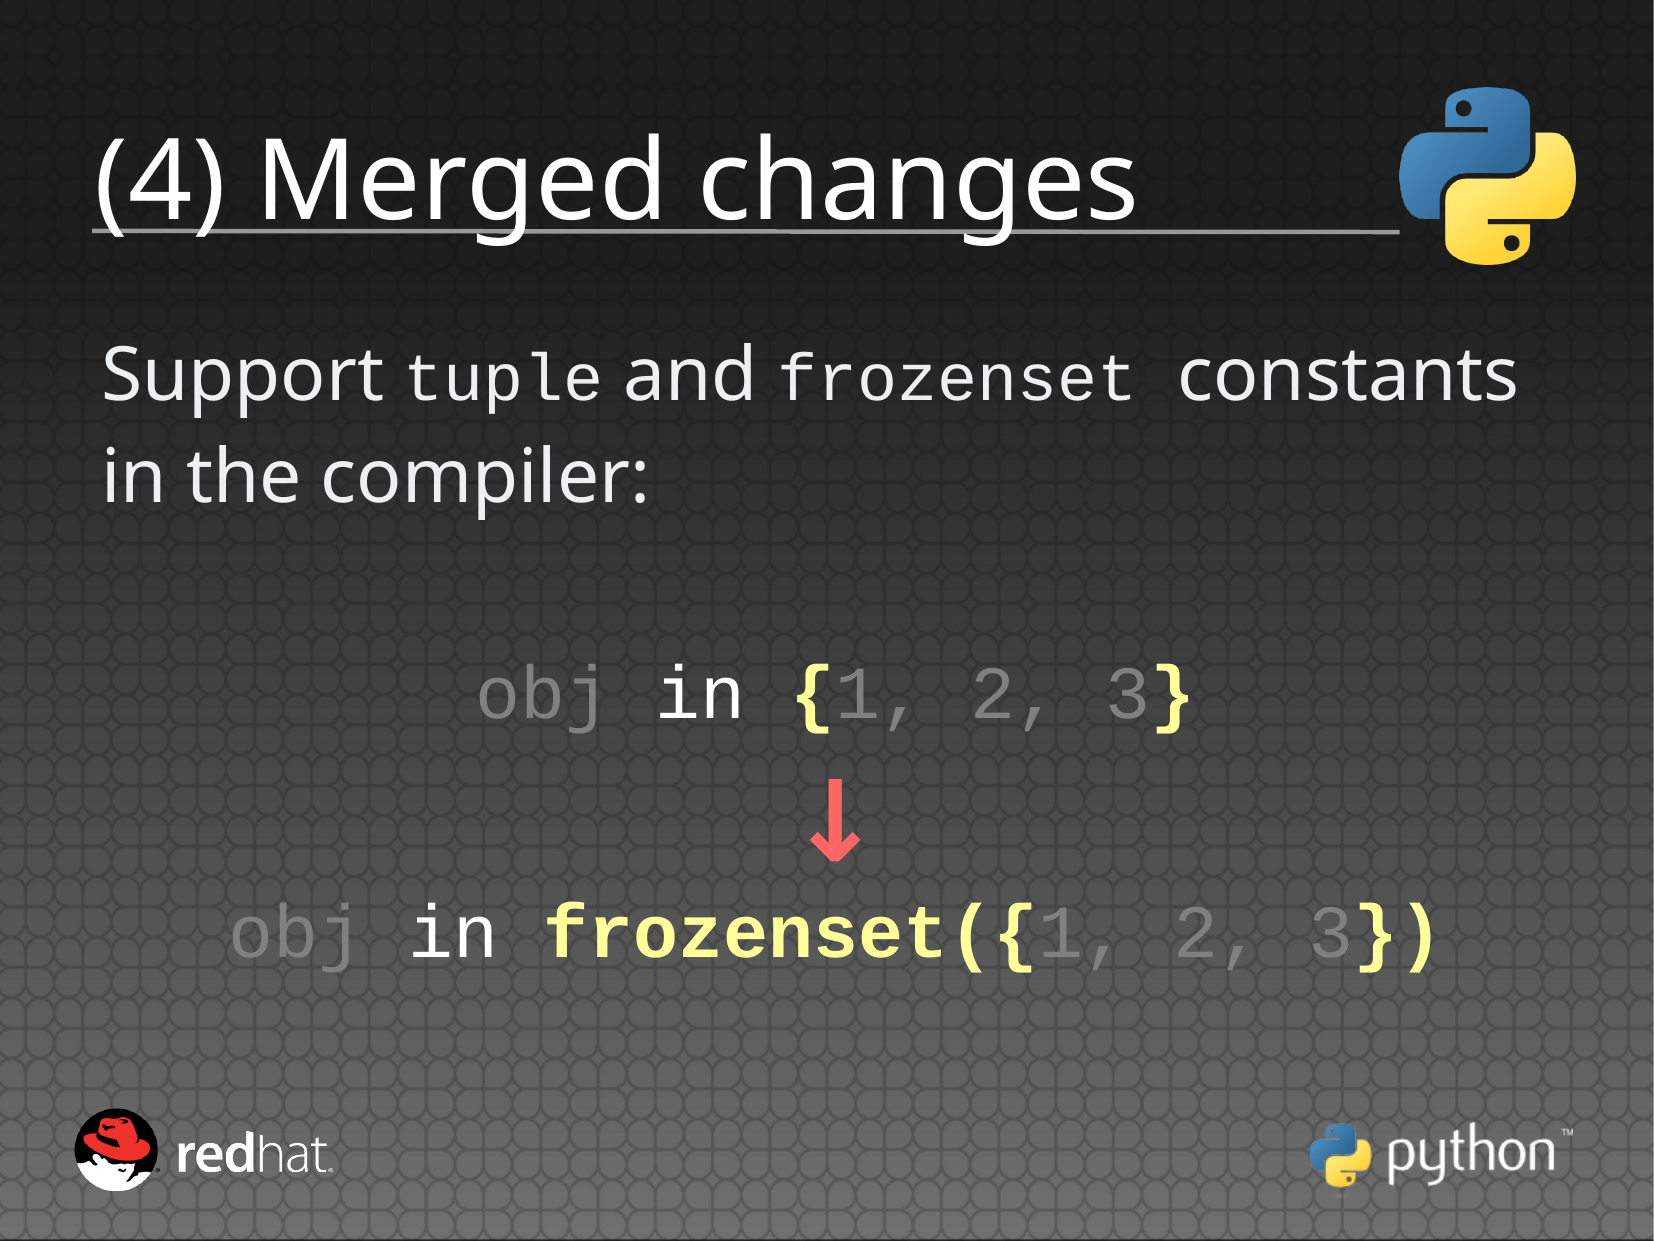

(4) Merged changes
# Support tuple and frozenset constants in the compiler:
obj in {1, 2, 3}
↓
obj in frozenset({1, 2, 3})